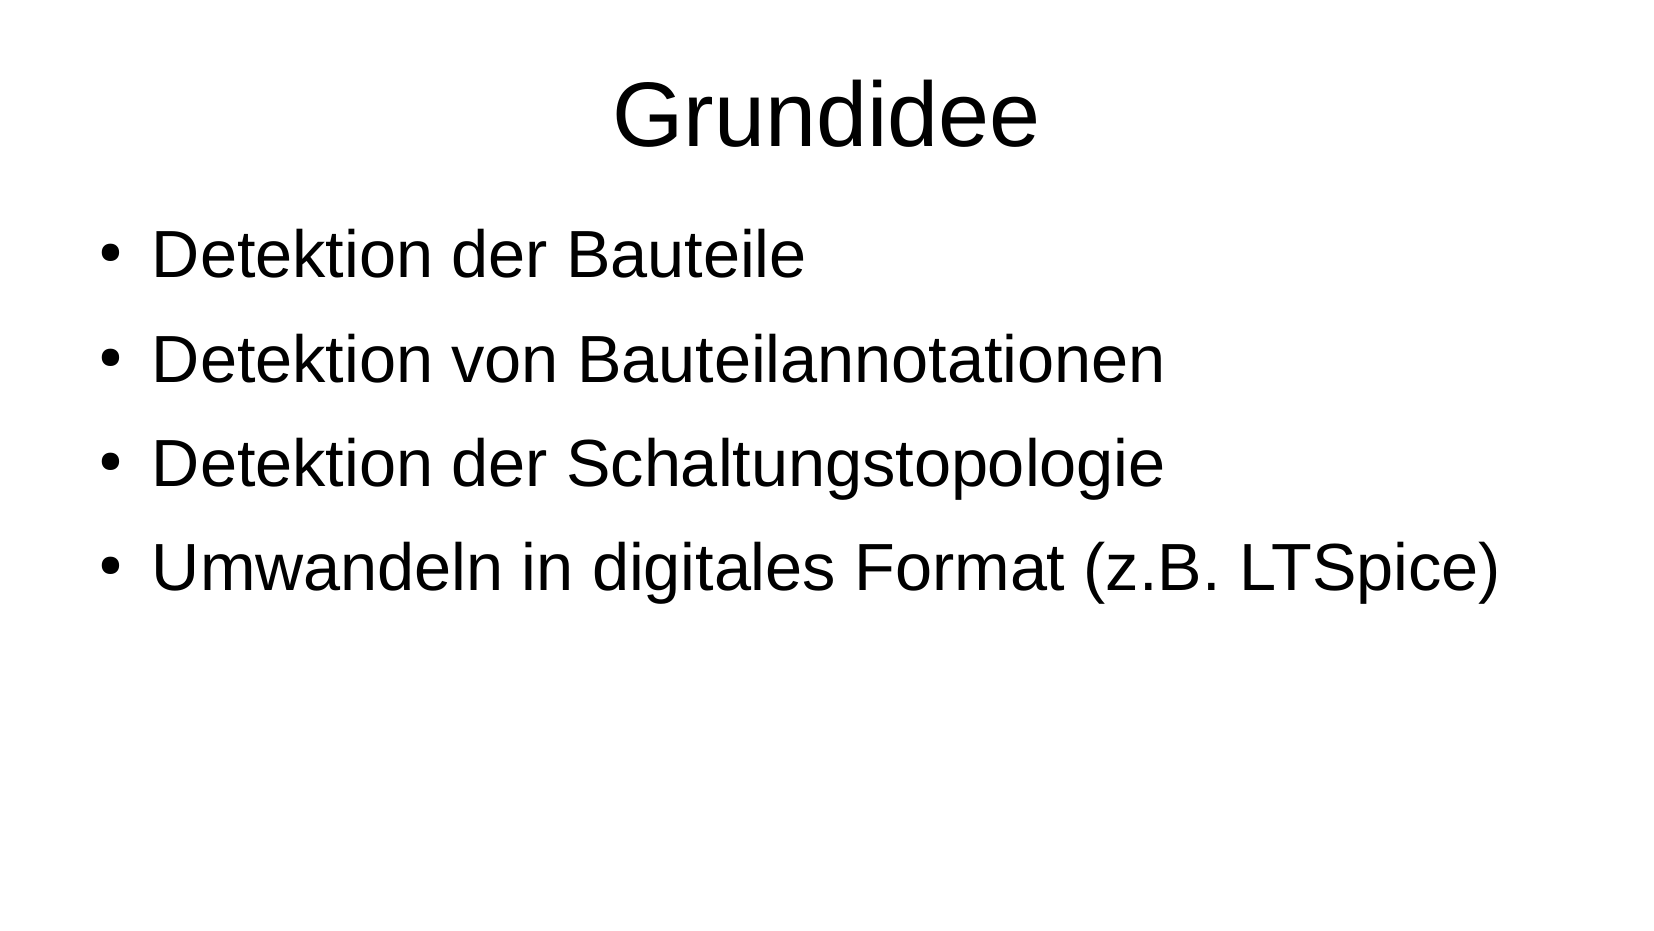

# Grundidee
Detektion der Bauteile
Detektion von Bauteilannotationen
Detektion der Schaltungstopologie
Umwandeln in digitales Format (z.B. LTSpice)